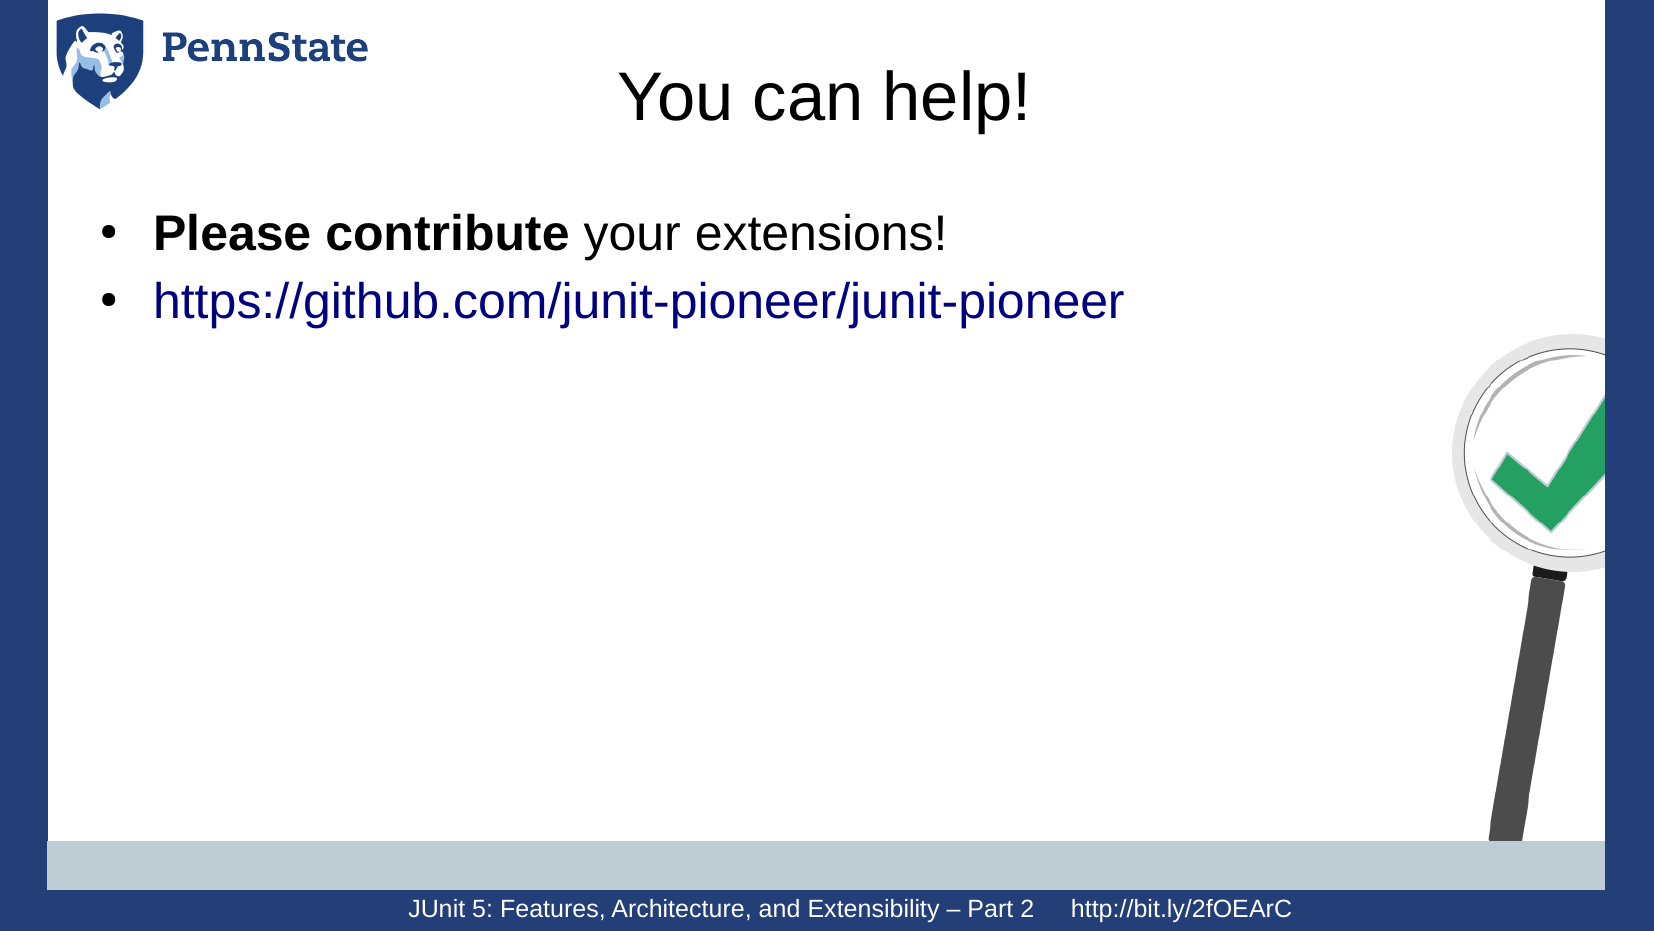

# You can help!
Please contribute your extensions!
https://github.com/junit-pioneer/junit-pioneer